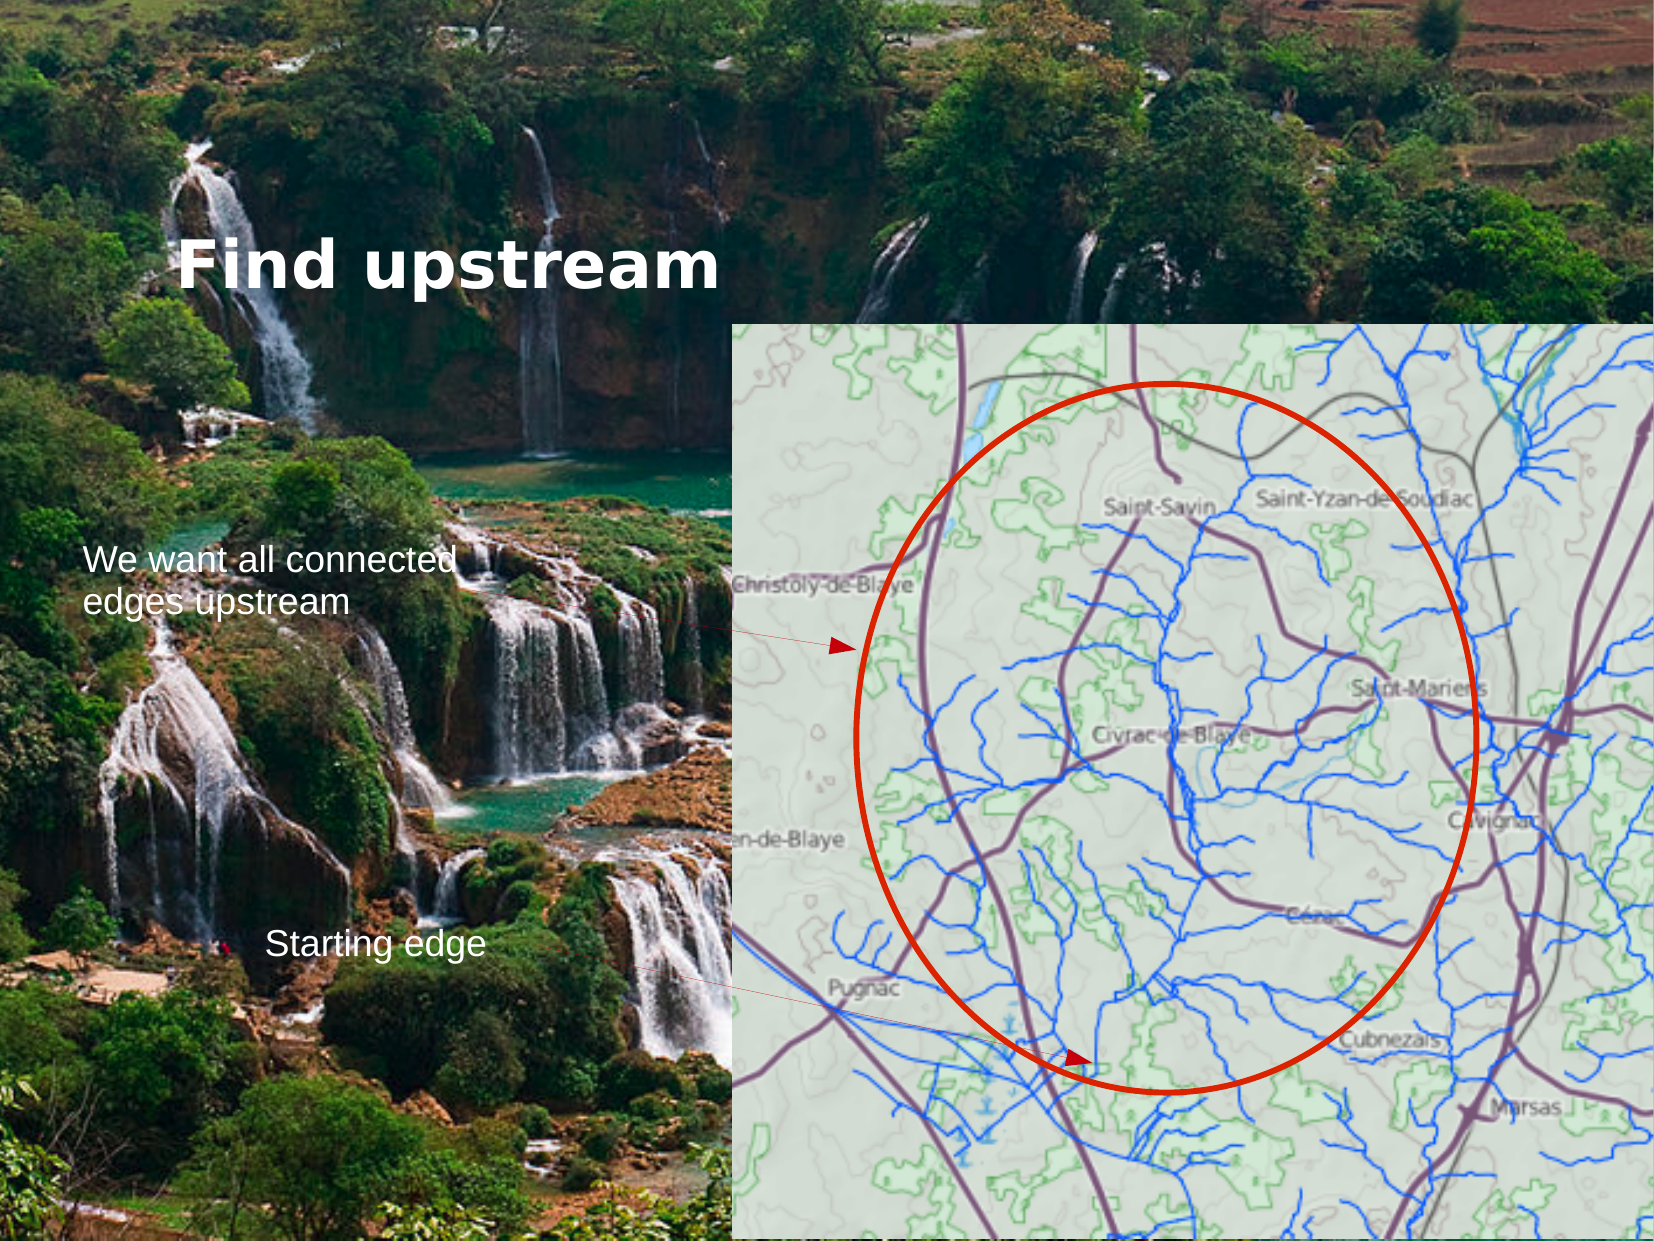

# Find upstream
We want all connected
edges upstream
Starting edge